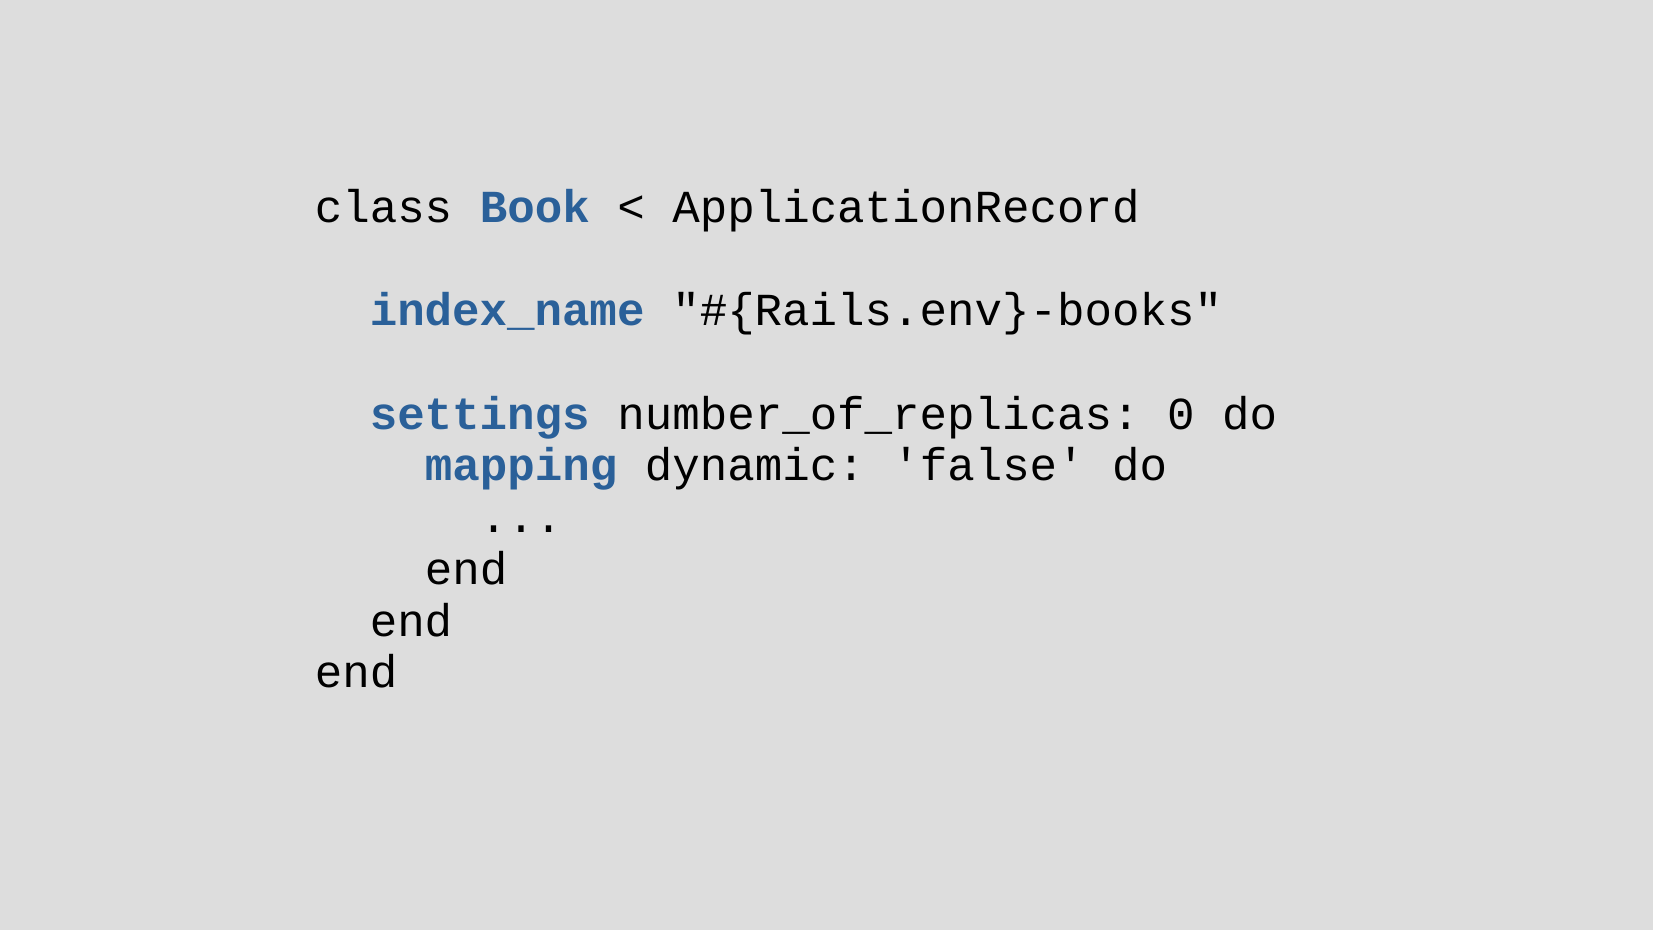

class Book < ApplicationRecord
 index_name "#{Rails.env}-books"
 settings number_of_replicas: 0 do
 mapping dynamic: 'false' do
 ...
 end
 end
end